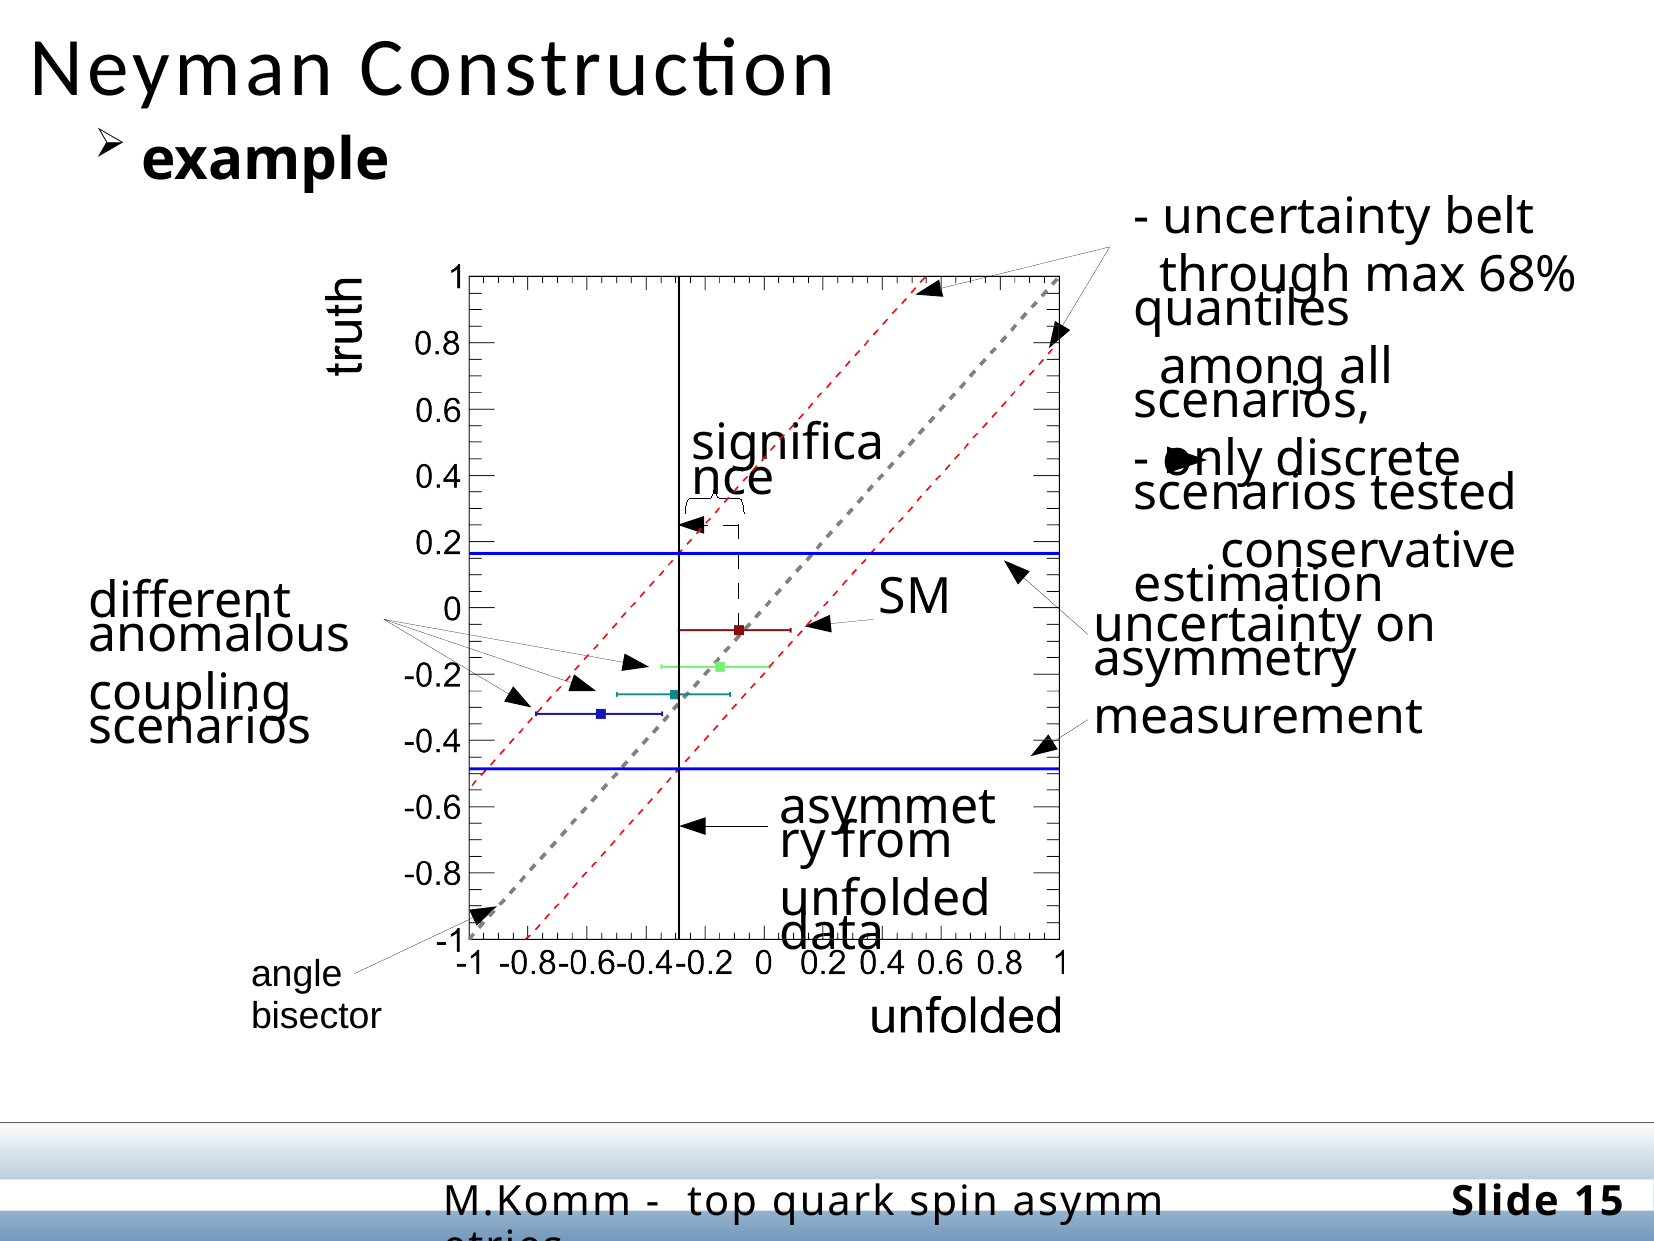

# Neyman Construction
example
- uncertainty belt
 through max 68% quantiles
 among all scenarios,
- only discrete scenarios tested
	 conservative estimation
significance
SM
different anomalous
coupling scenarios
uncertainty on asymmetry
measurement
asymmetry from
unfolded data
angle
bisector
M.Komm - top quark spin asymmetries
15